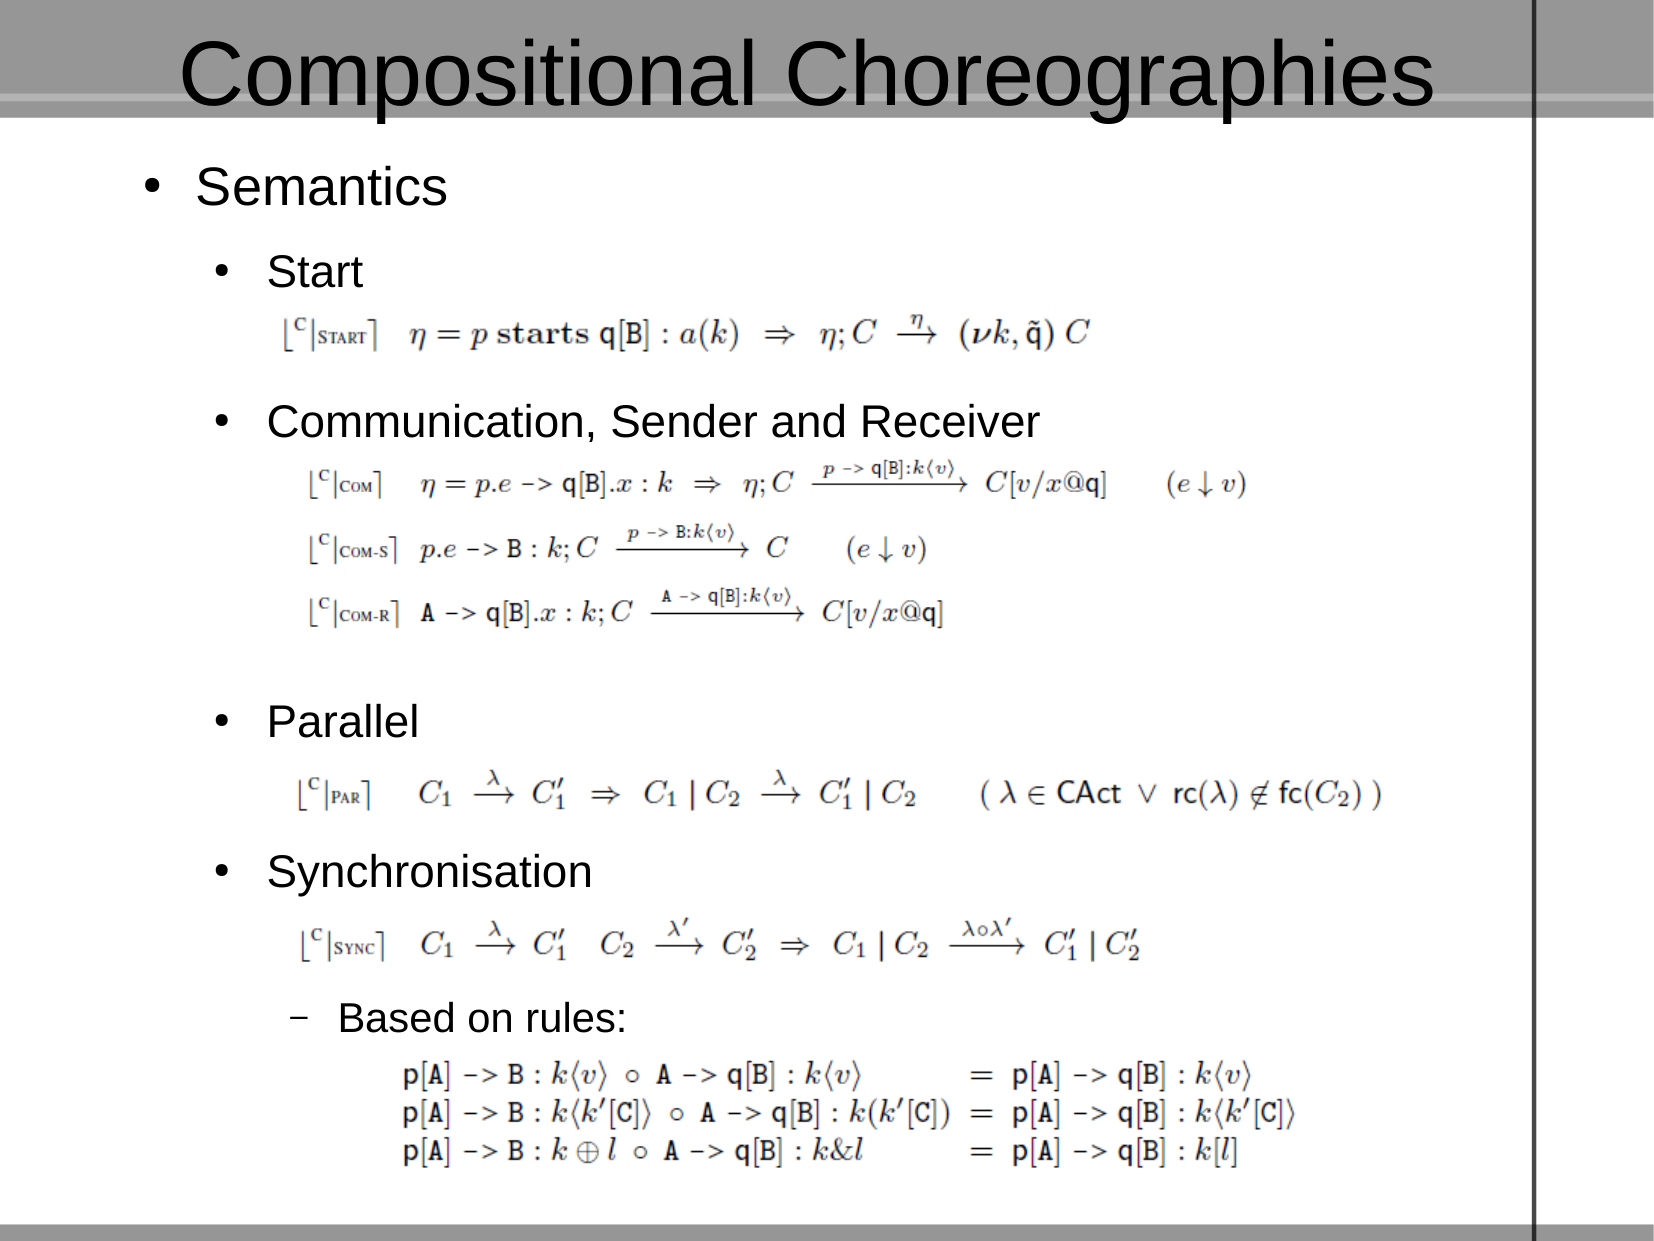

# Compositional Choreographies
Semantics
Start
Communication, Sender and Receiver
Parallel
Synchronisation
Based on rules: